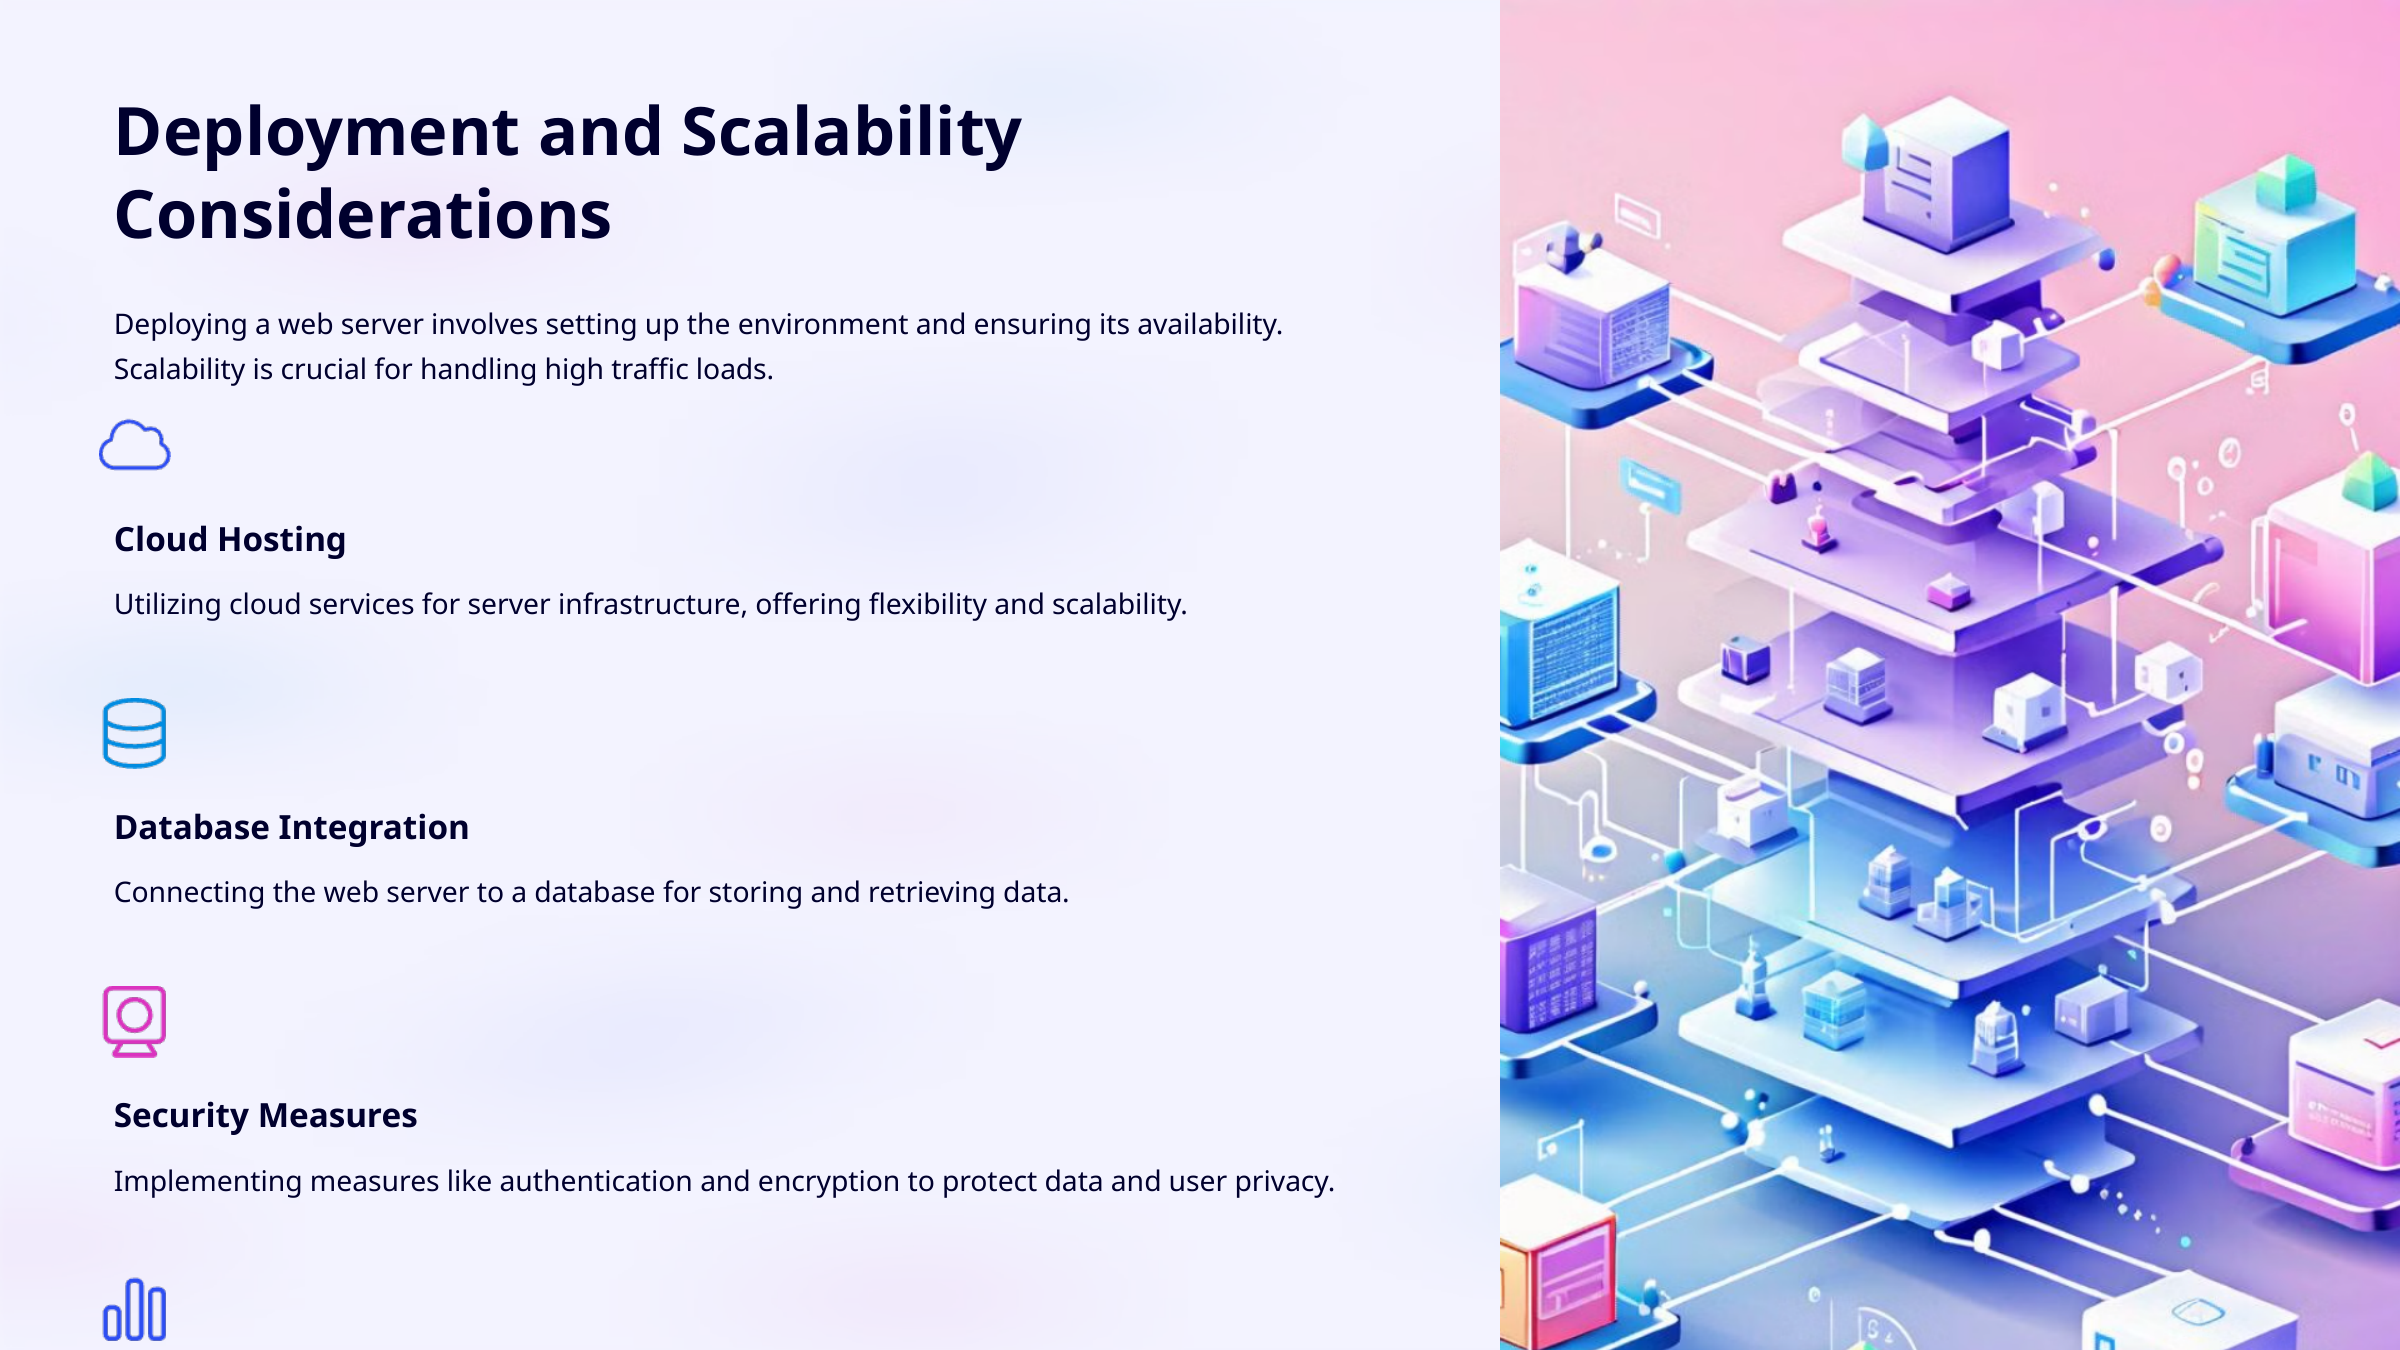

Deployment and Scalability Considerations
Deploying a web server involves setting up the environment and ensuring its availability. Scalability is crucial for handling high traffic loads.
Cloud Hosting
Utilizing cloud services for server infrastructure, offering flexibility and scalability.
Database Integration
Connecting the web server to a database for storing and retrieving data.
Security Measures
Implementing measures like authentication and encryption to protect data and user privacy.
Performance Optimization
Improving response times and efficiency through techniques like caching and load balancing.